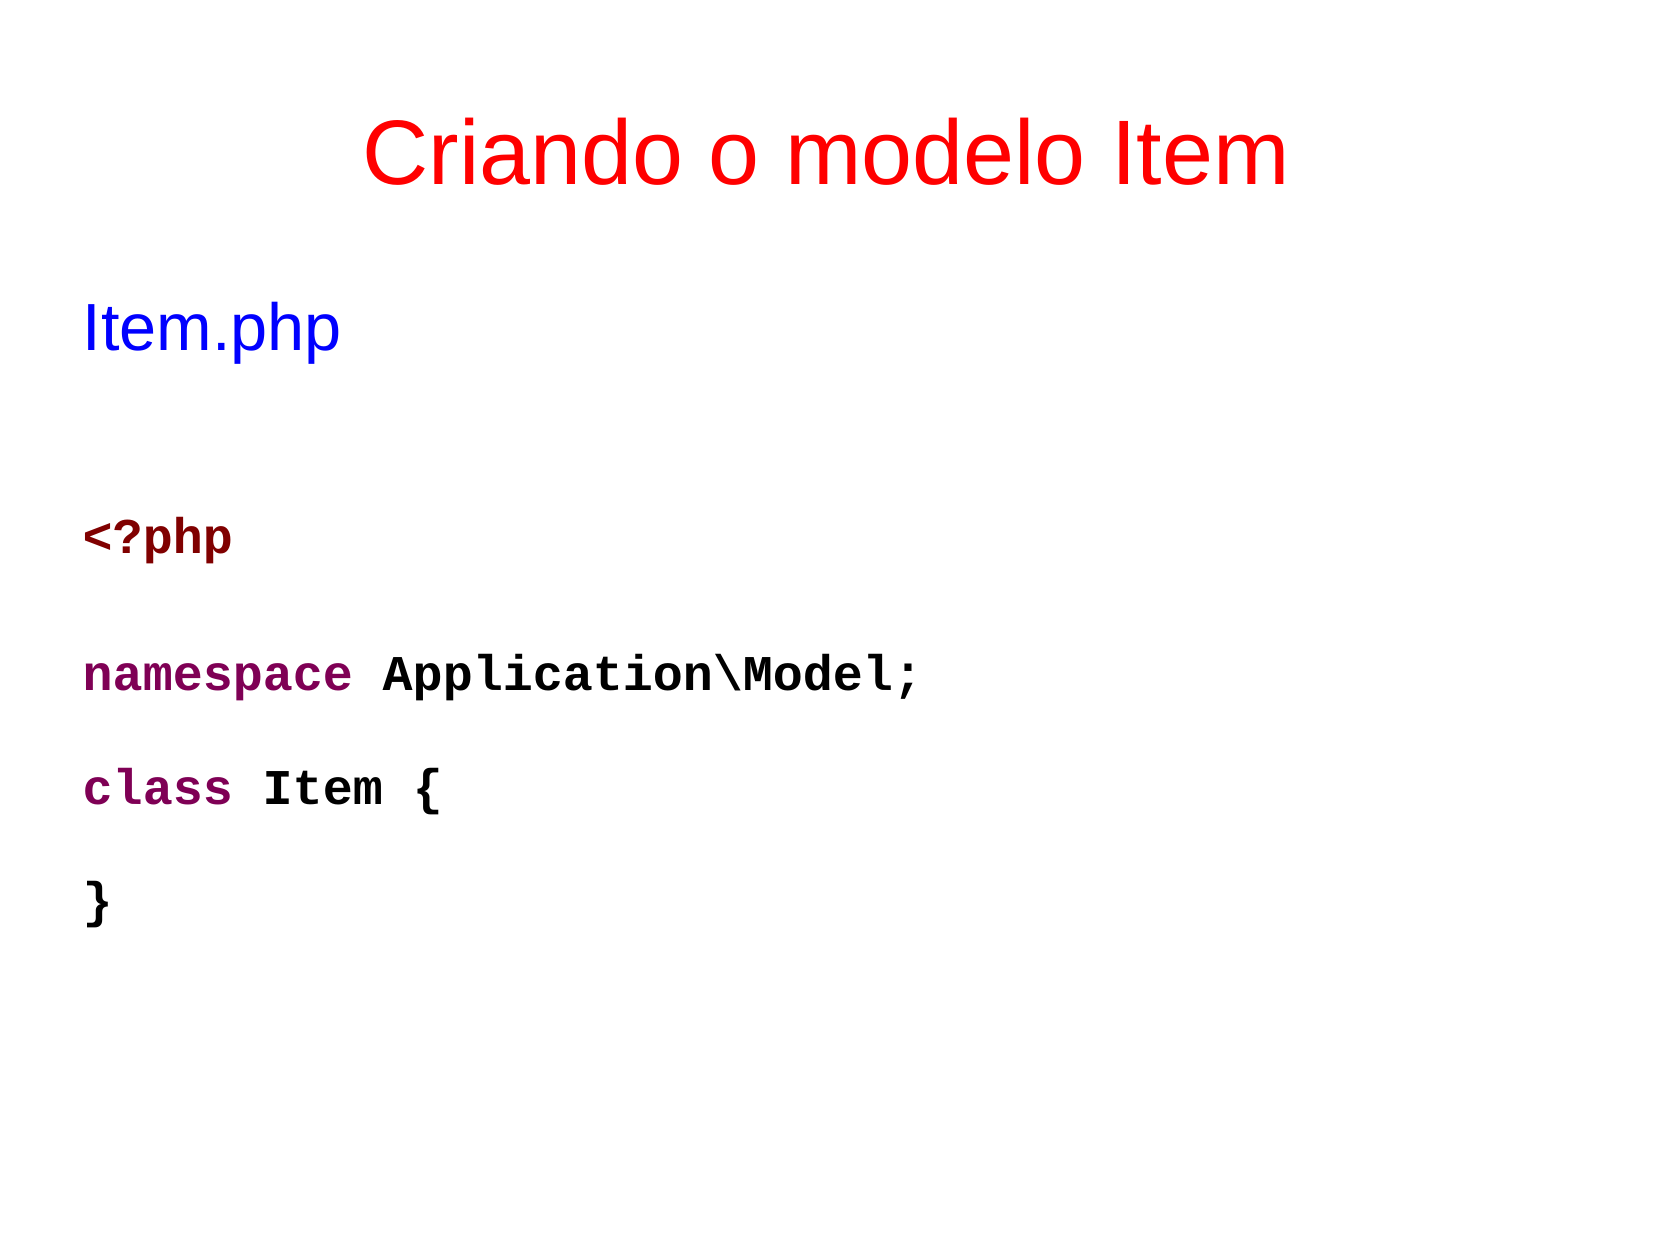

Criando o modelo Item
# Item.php
<?php
namespace Application\Model;
class Item {
}